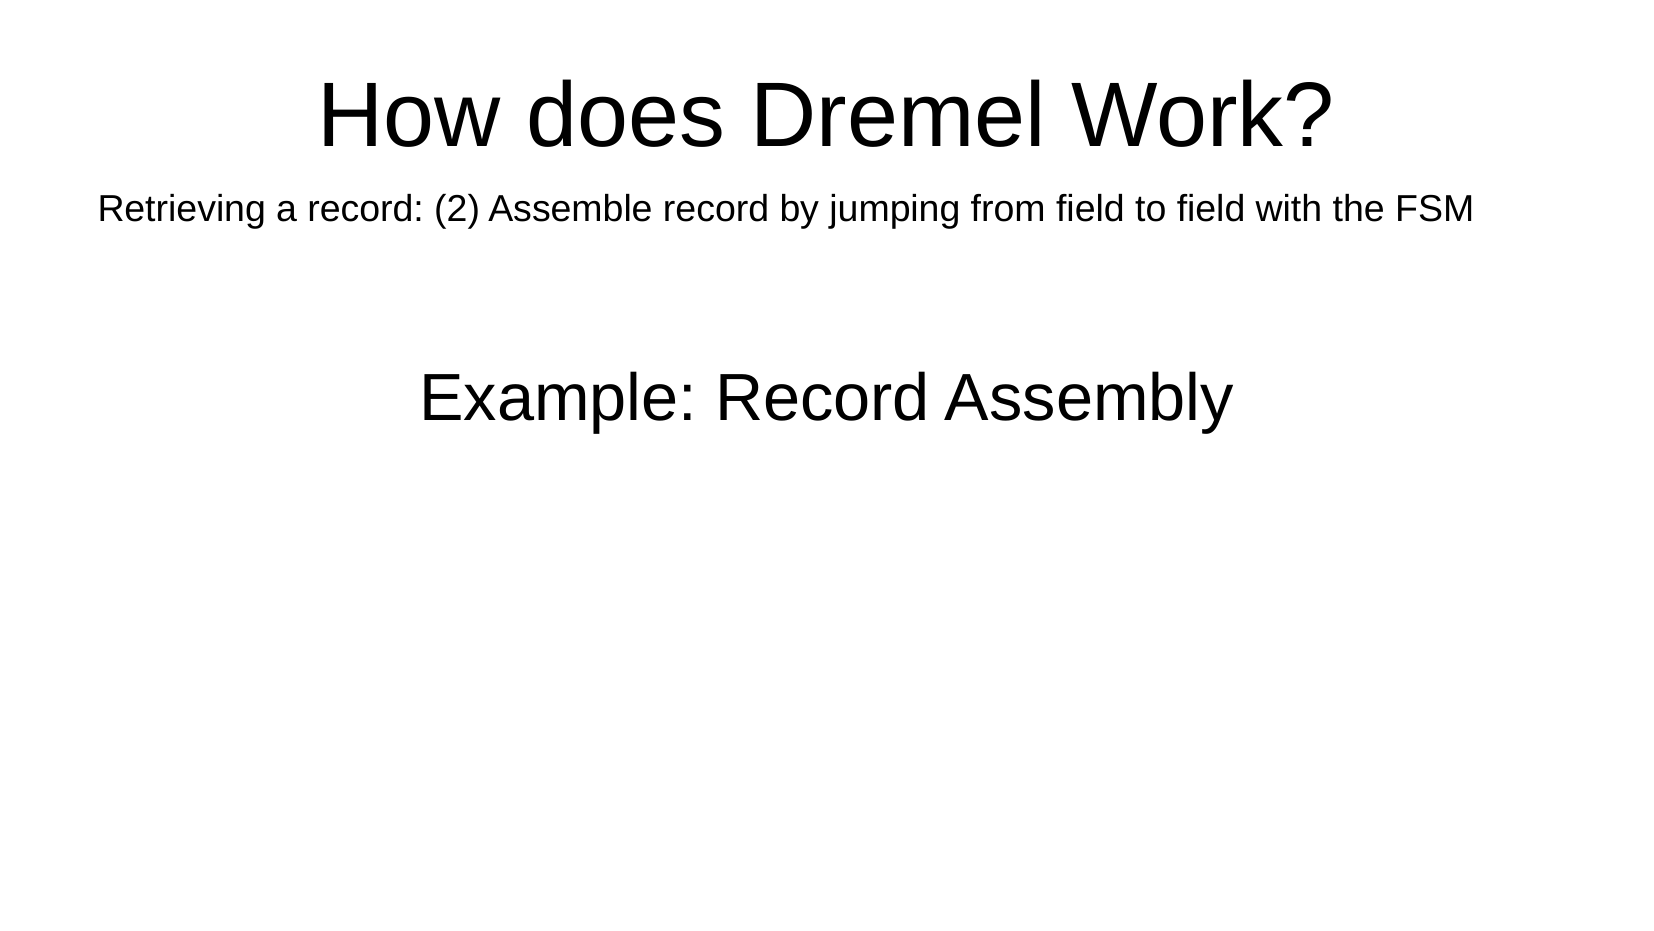

# How does Dremel Work?
Example: Record Assembly
Retrieving a record: (2) Assemble record by jumping from field to field with the FSM